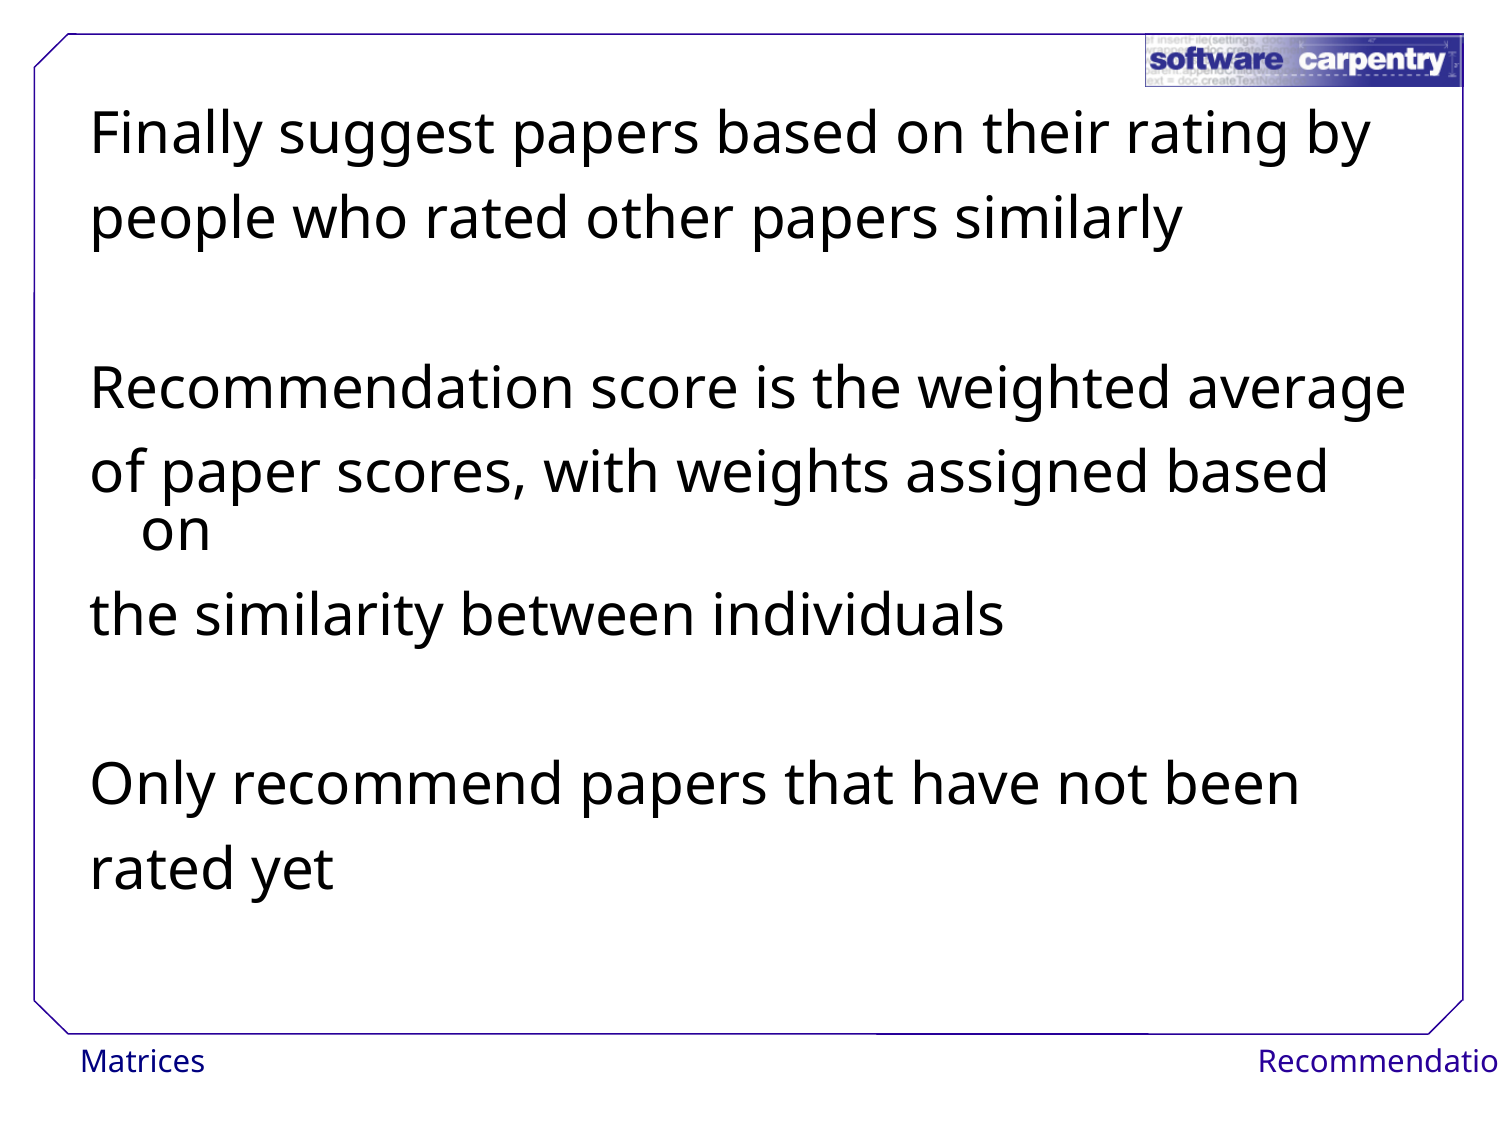

# Finally suggest papers based on their rating by
people who rated other papers similarly
Recommendation score is the weighted average
of paper scores, with weights assigned based on
the similarity between individuals
Only recommend papers that have not been
rated yet